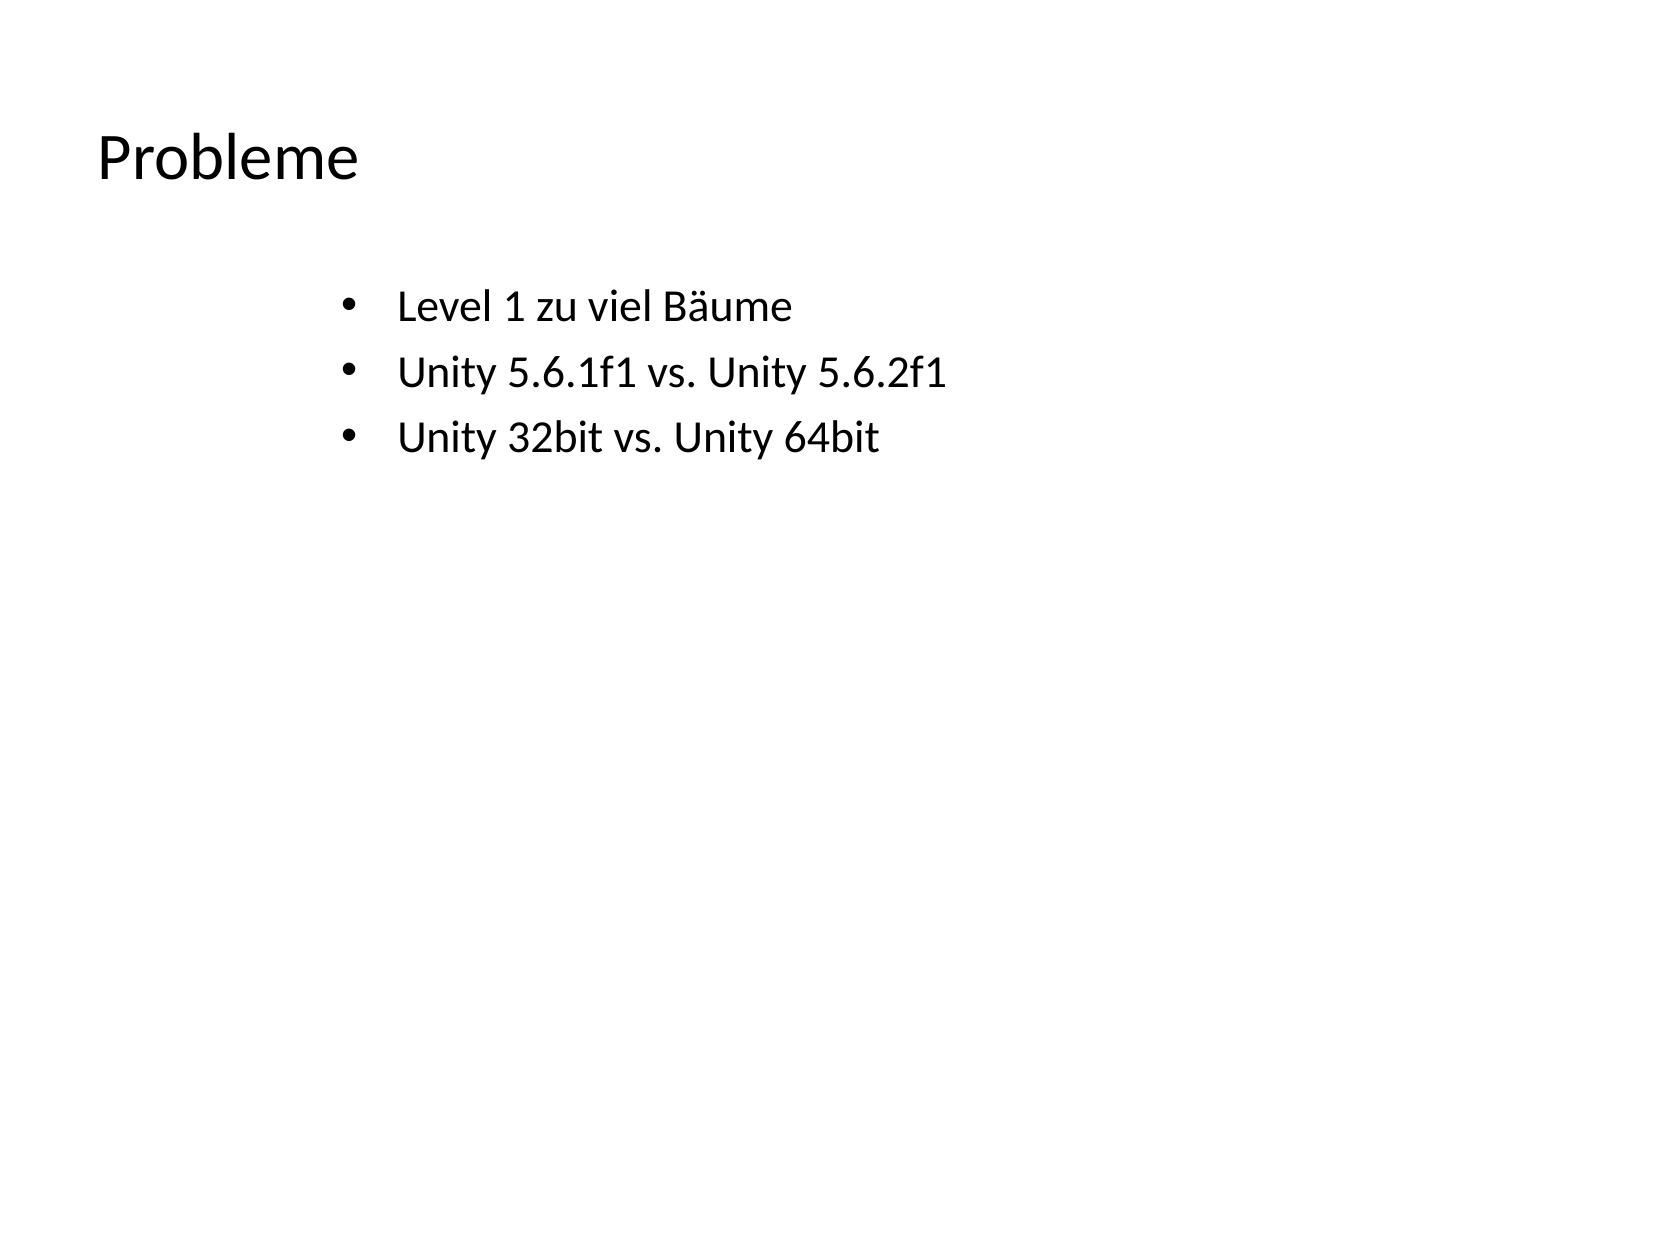

# Probleme
Level 1 zu viel Bäume
Unity 5.6.1f1 vs. Unity 5.6.2f1
Unity 32bit vs. Unity 64bit